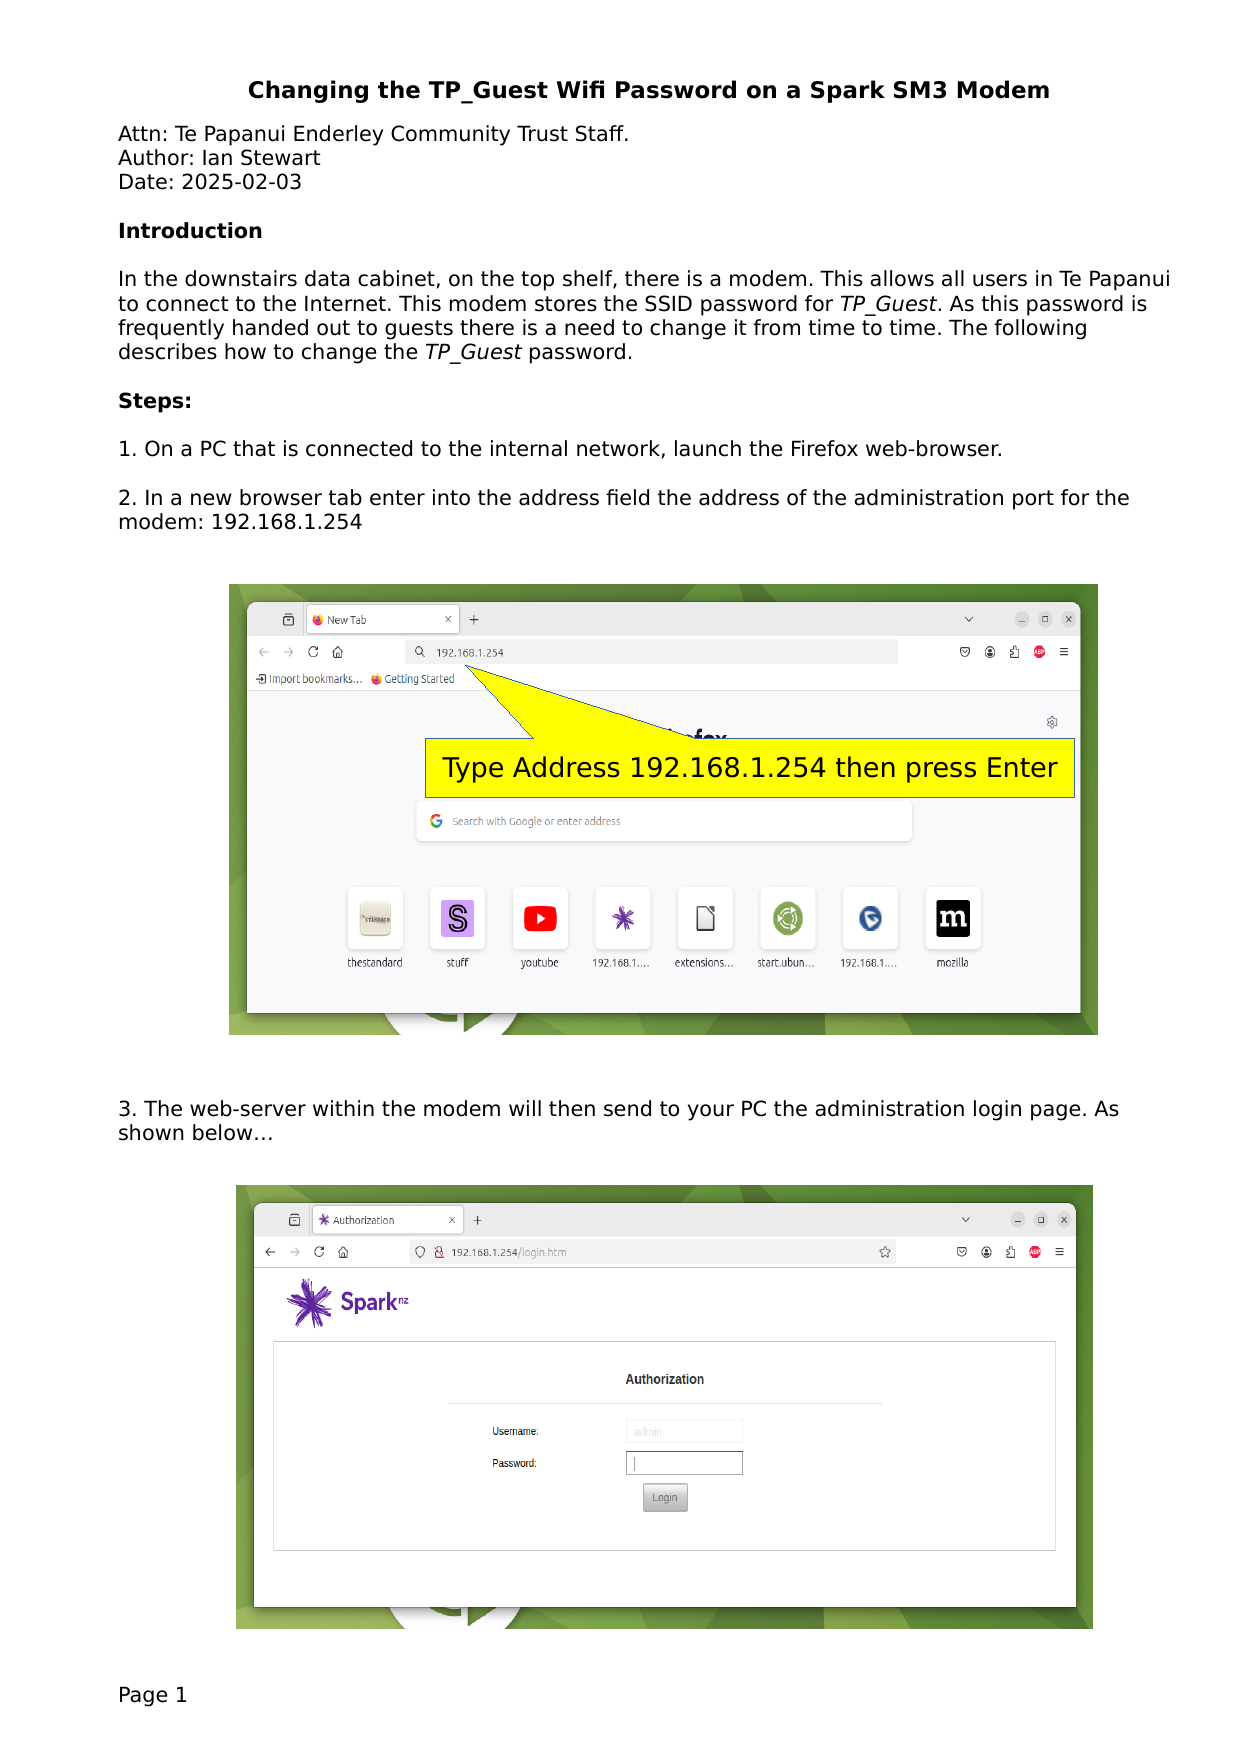

# Changing the TP_Guest Wifi Password on a Spark SM3 Modem
Attn: Te Papanui Enderley Community Trust Staff.
Author: Ian Stewart
Date: 2025-02-03
Introduction
In the downstairs data cabinet, on the top shelf, there is a modem. This allows all users in Te Papanui to connect to the Internet. This modem stores the SSID password for TP_Guest. As this password is frequently handed out to guests there is a need to change it from time to time. The following describes how to change the TP_Guest password.
Steps:
1. On a PC that is connected to the internal network, launch the Firefox web-browser.
2. In a new browser tab enter into the address field the address of the administration port for the modem: 192.168.1.254
Type Address 192.168.1.254 then press Enter
3. The web-server within the modem will then send to your PC the administration login page. As shown below…
Page